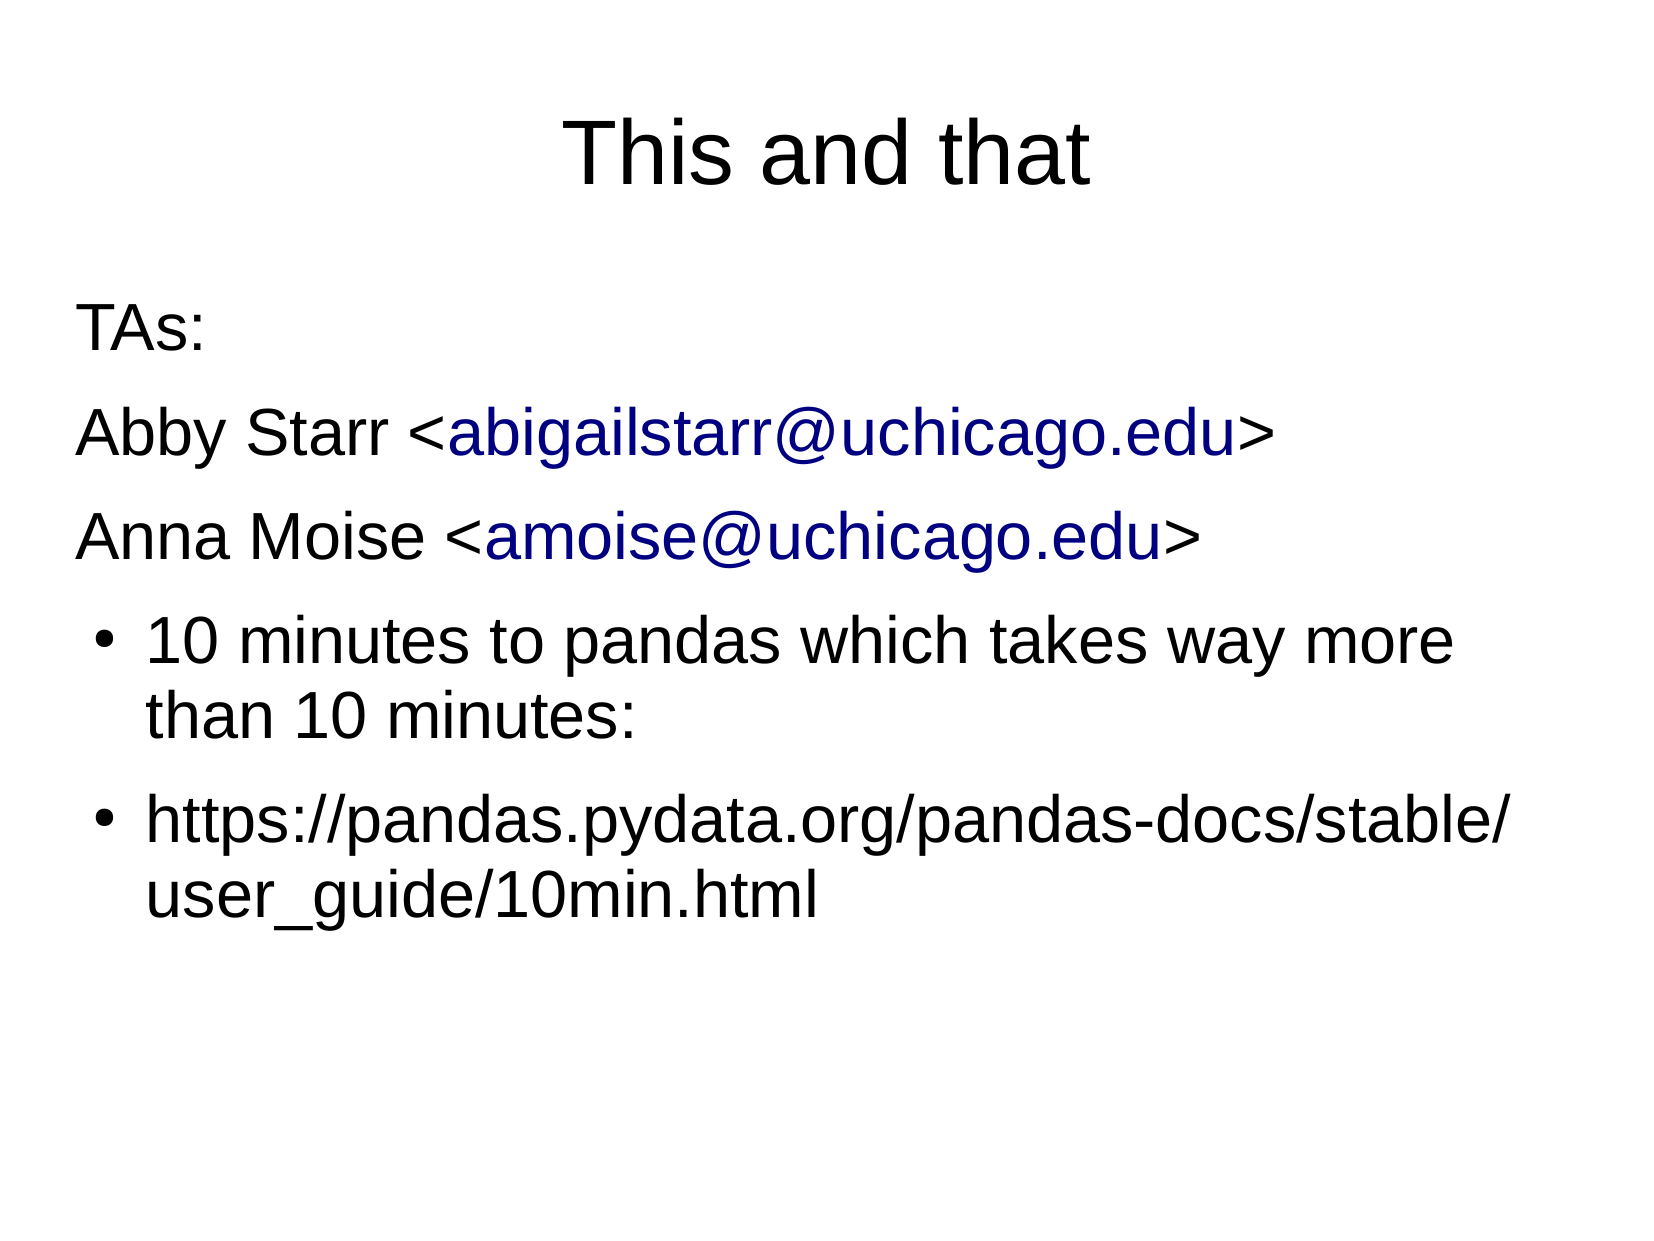

# This and that
TAs:
Abby Starr <abigailstarr@uchicago.edu>
Anna Moise <amoise@uchicago.edu>
10 minutes to pandas which takes way more than 10 minutes:
https://pandas.pydata.org/pandas-docs/stable/user_guide/10min.html